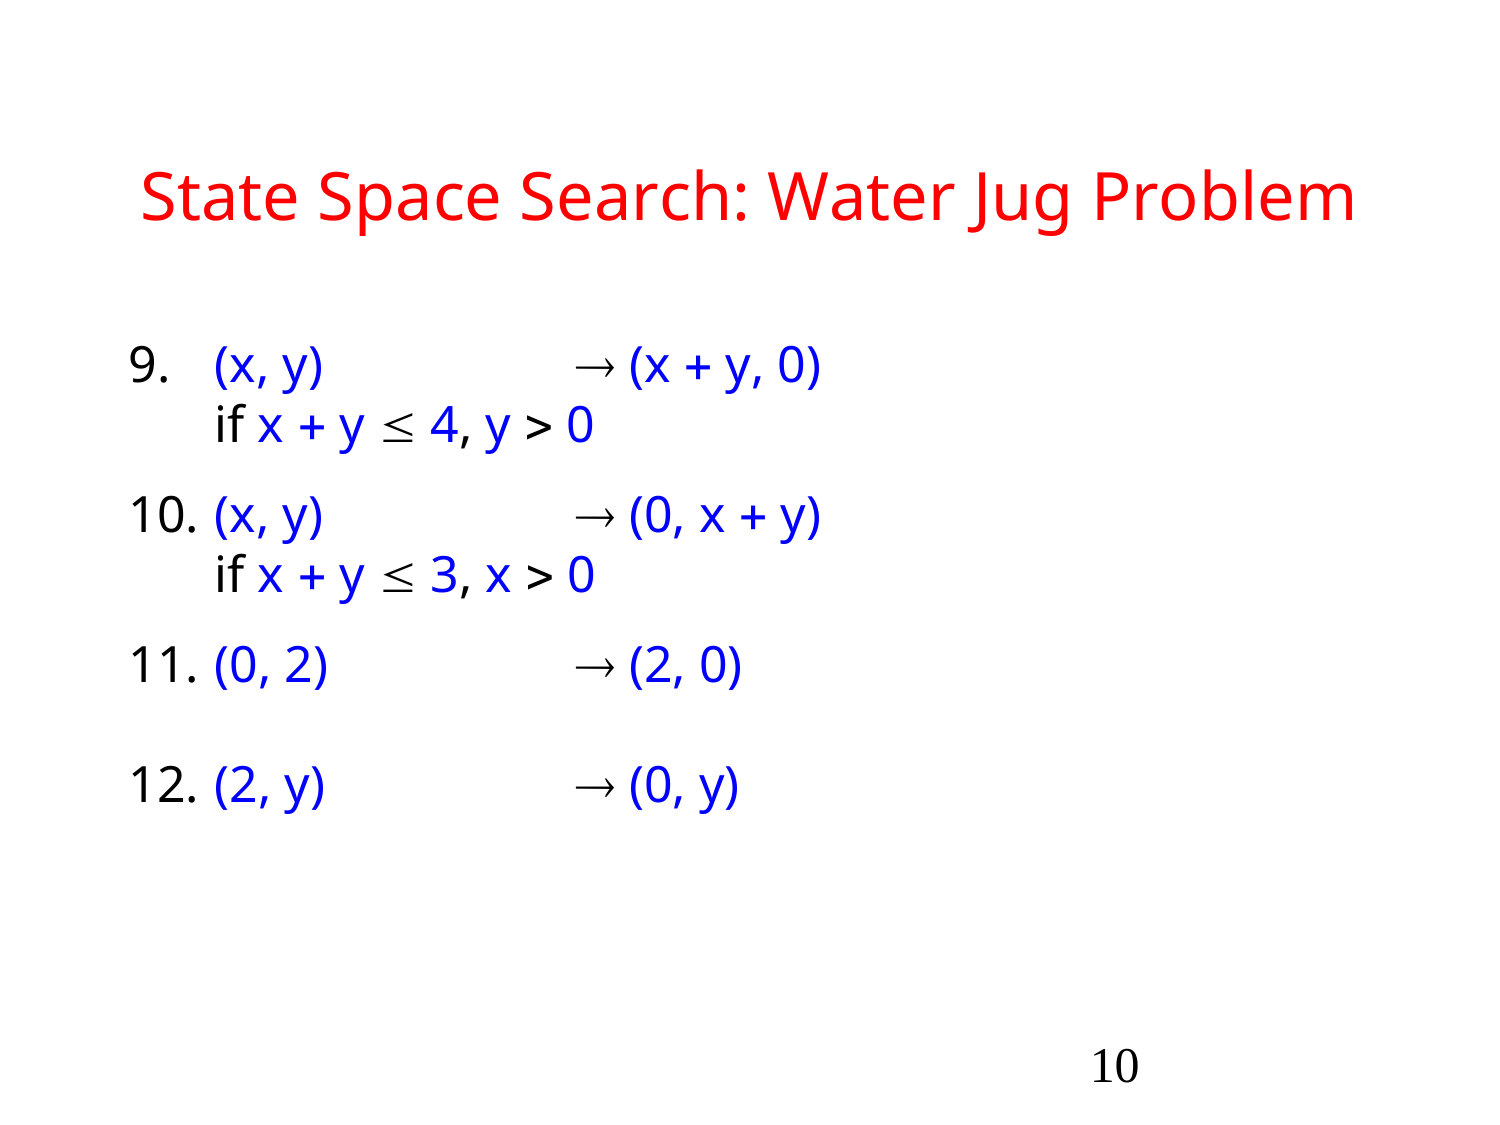

State Space Search: Water Jug Problem
9.	(x, y)		 (x  y, 0)
	if x  y  4, y  0
10.	(x, y)		 (0, x  y)
	if x  y  3, x  0
11.	(0, 2)		 (2, 0)
12.	(2, y)		 (0, y)